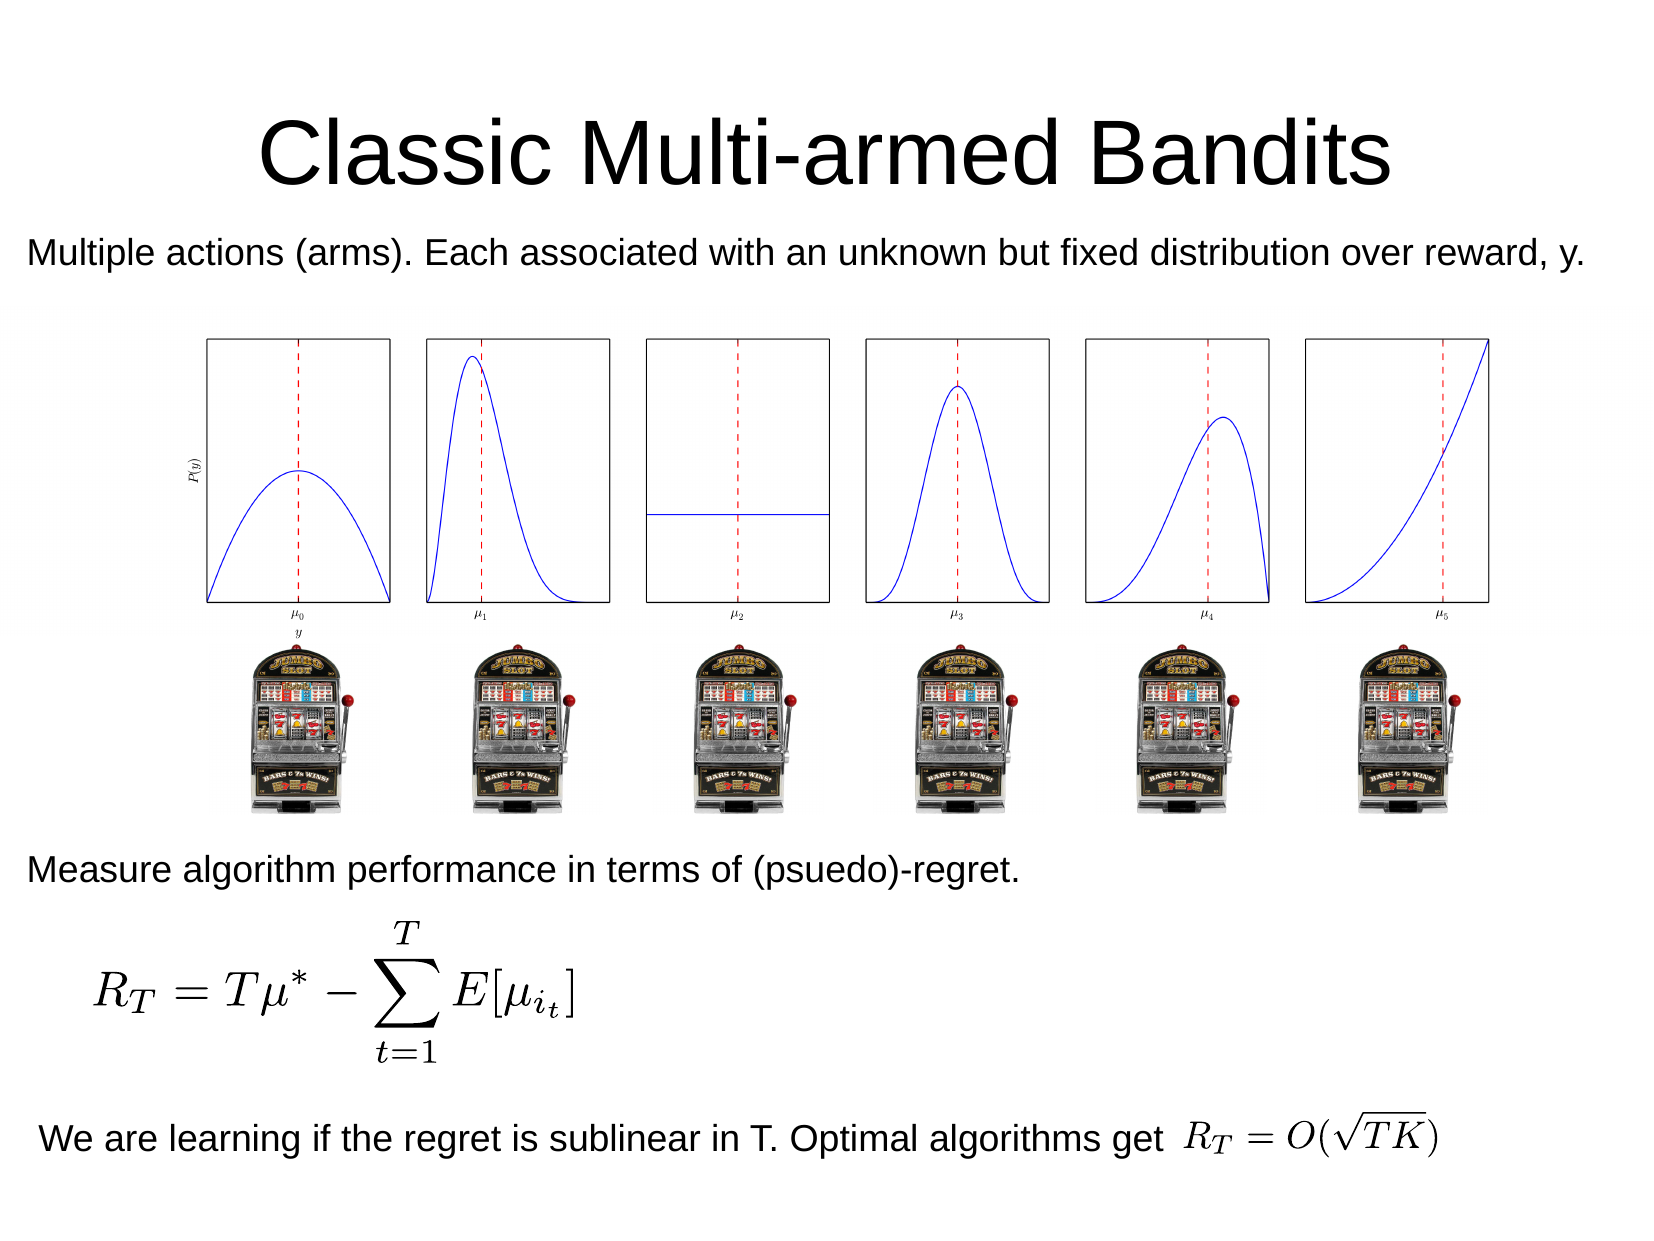

# Classic Multi-armed Bandits
Multiple actions (arms). Each associated with an unknown but fixed distribution over reward, y.
Measure algorithm performance in terms of (psuedo)-regret.
We are learning if the regret is sublinear in T. Optimal algorithms get